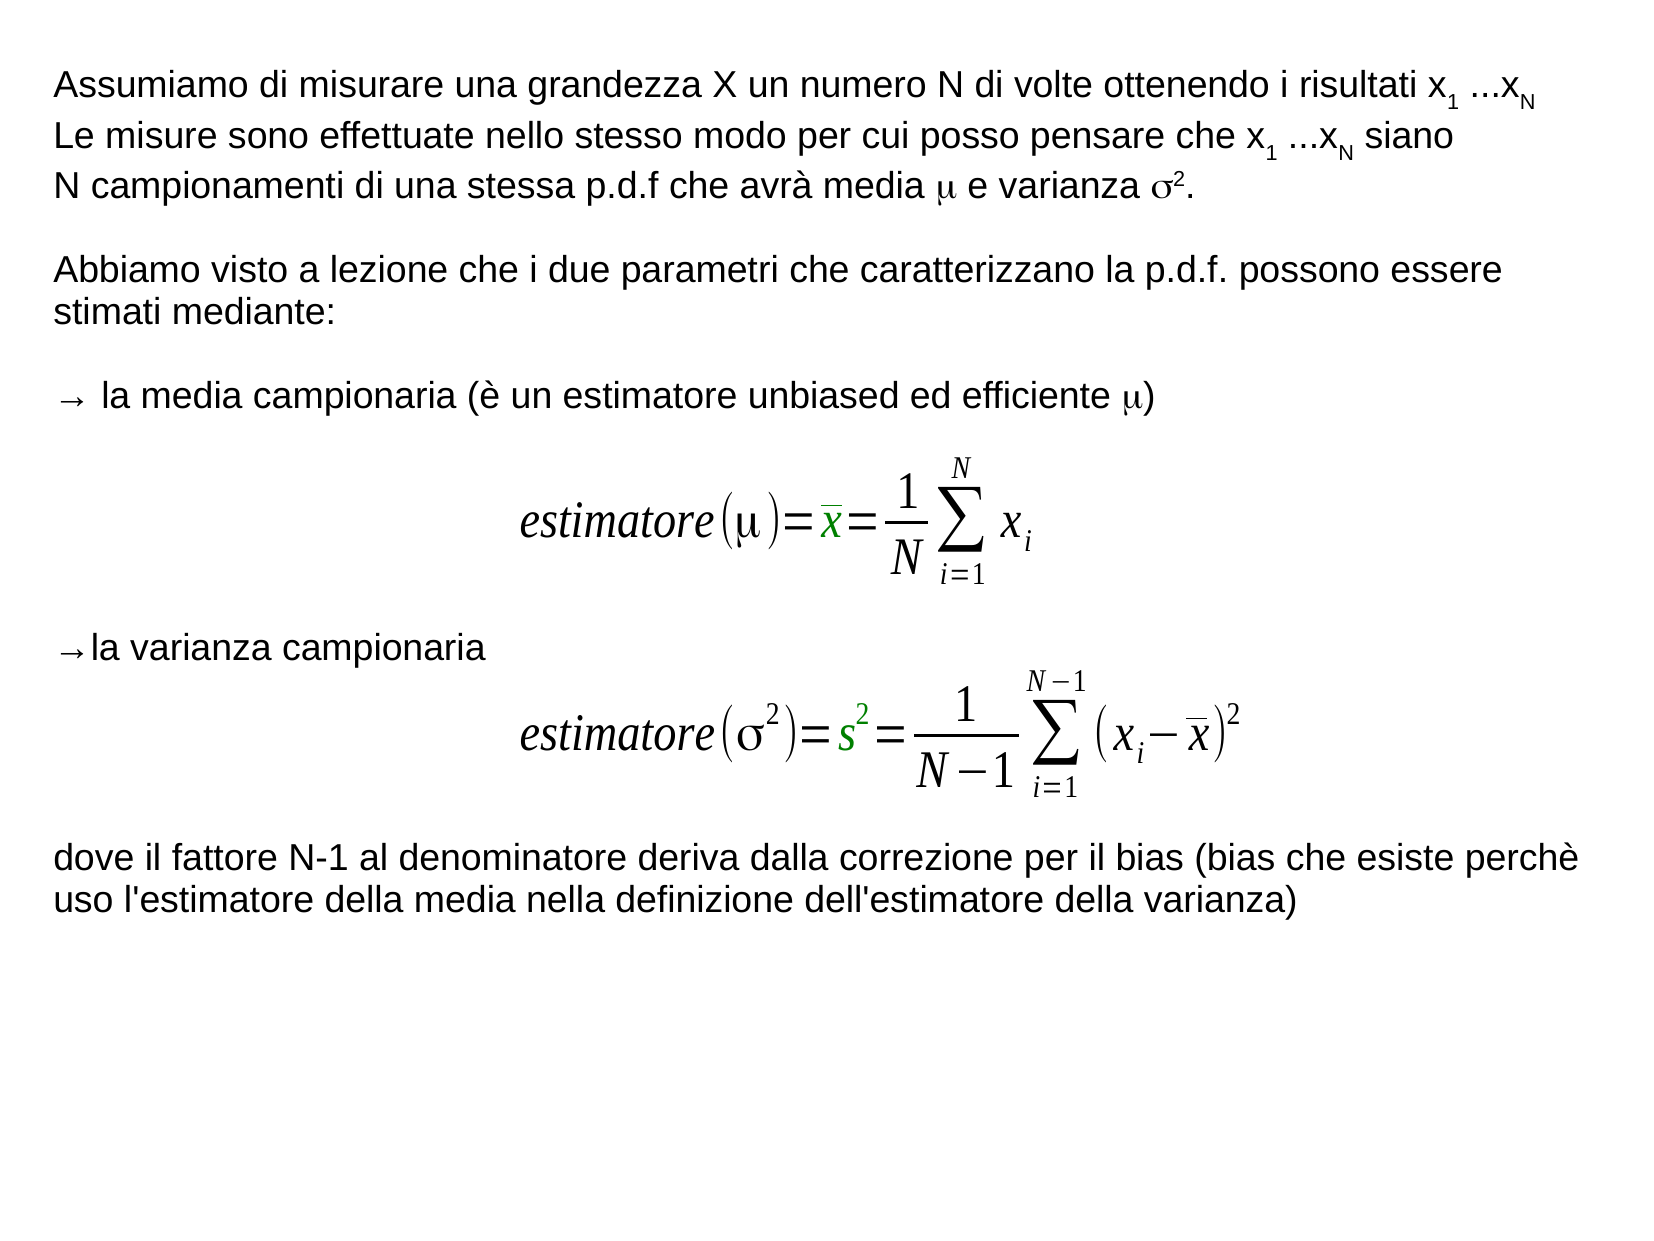

Assumiamo di misurare una grandezza X un numero N di volte ottenendo i risultati x1 ...xN
Le misure sono effettuate nello stesso modo per cui posso pensare che x1 ...xN siano
N campionamenti di una stessa p.d.f che avrà media m e varianza s2.
Abbiamo visto a lezione che i due parametri che caratterizzano la p.d.f. possono essere
stimati mediante:
→ la media campionaria (è un estimatore unbiased ed efficiente m)
→la varianza campionaria
dove il fattore N-1 al denominatore deriva dalla correzione per il bias (bias che esiste perchè
uso l'estimatore della media nella definizione dell'estimatore della varianza)